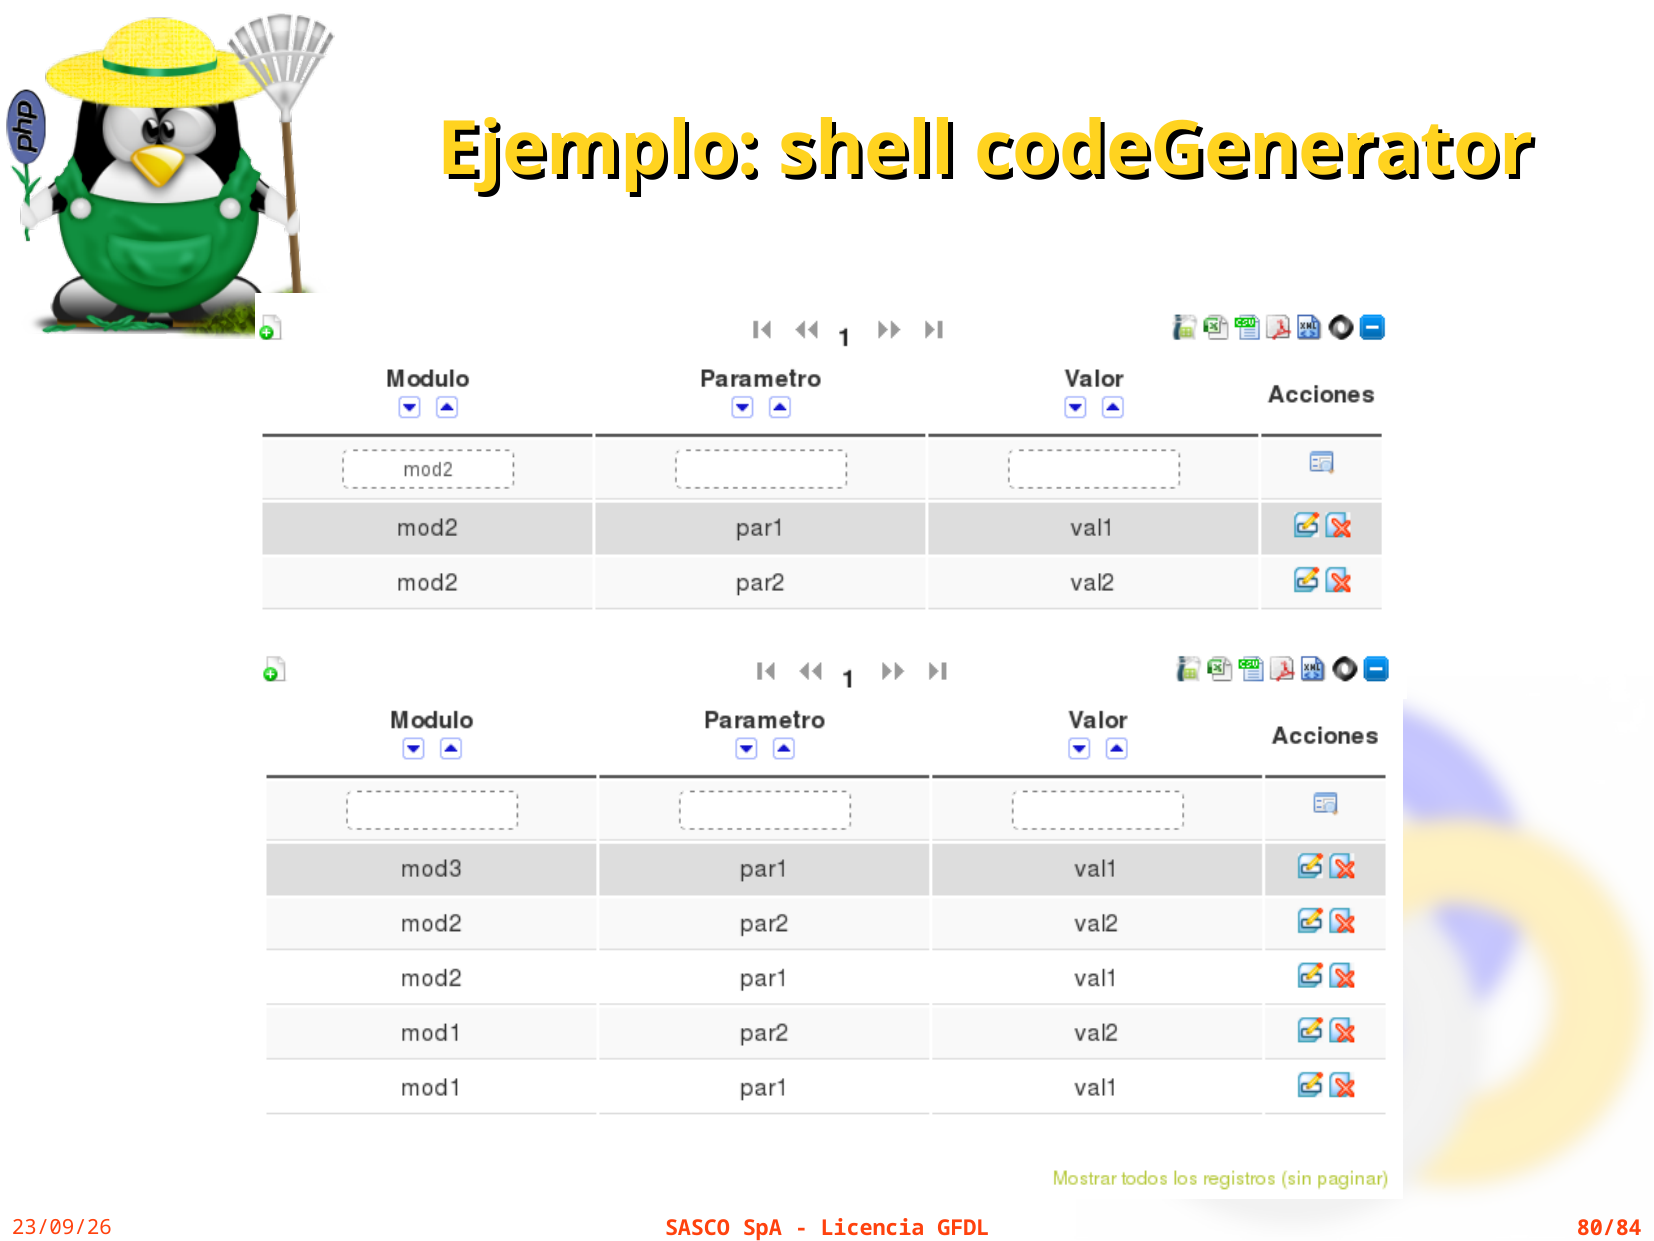

# Ejemplo: shell codeGenerator
SASCO SpA - Licencia GFDL
80